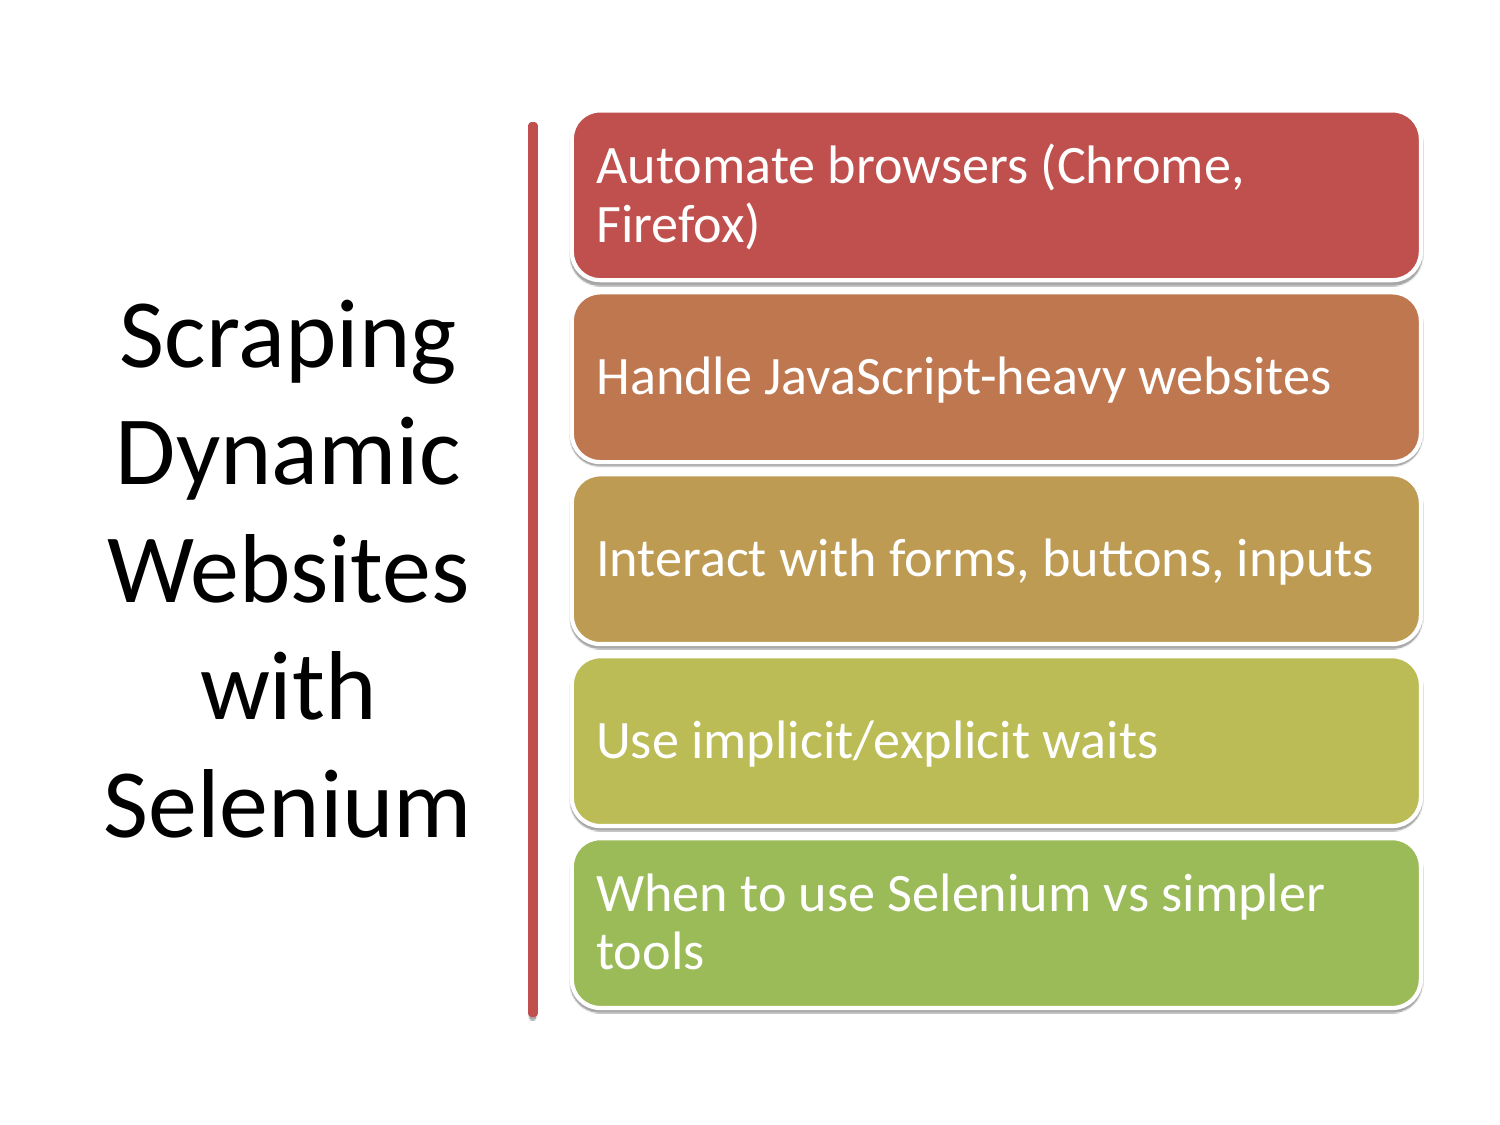

# Scraping Dynamic Websites with Selenium
Automate browsers (Chrome, Firefox)
Handle JavaScript-heavy websites
Interact with forms, buttons, inputs
Use implicit/explicit waits
When to use Selenium vs simpler tools